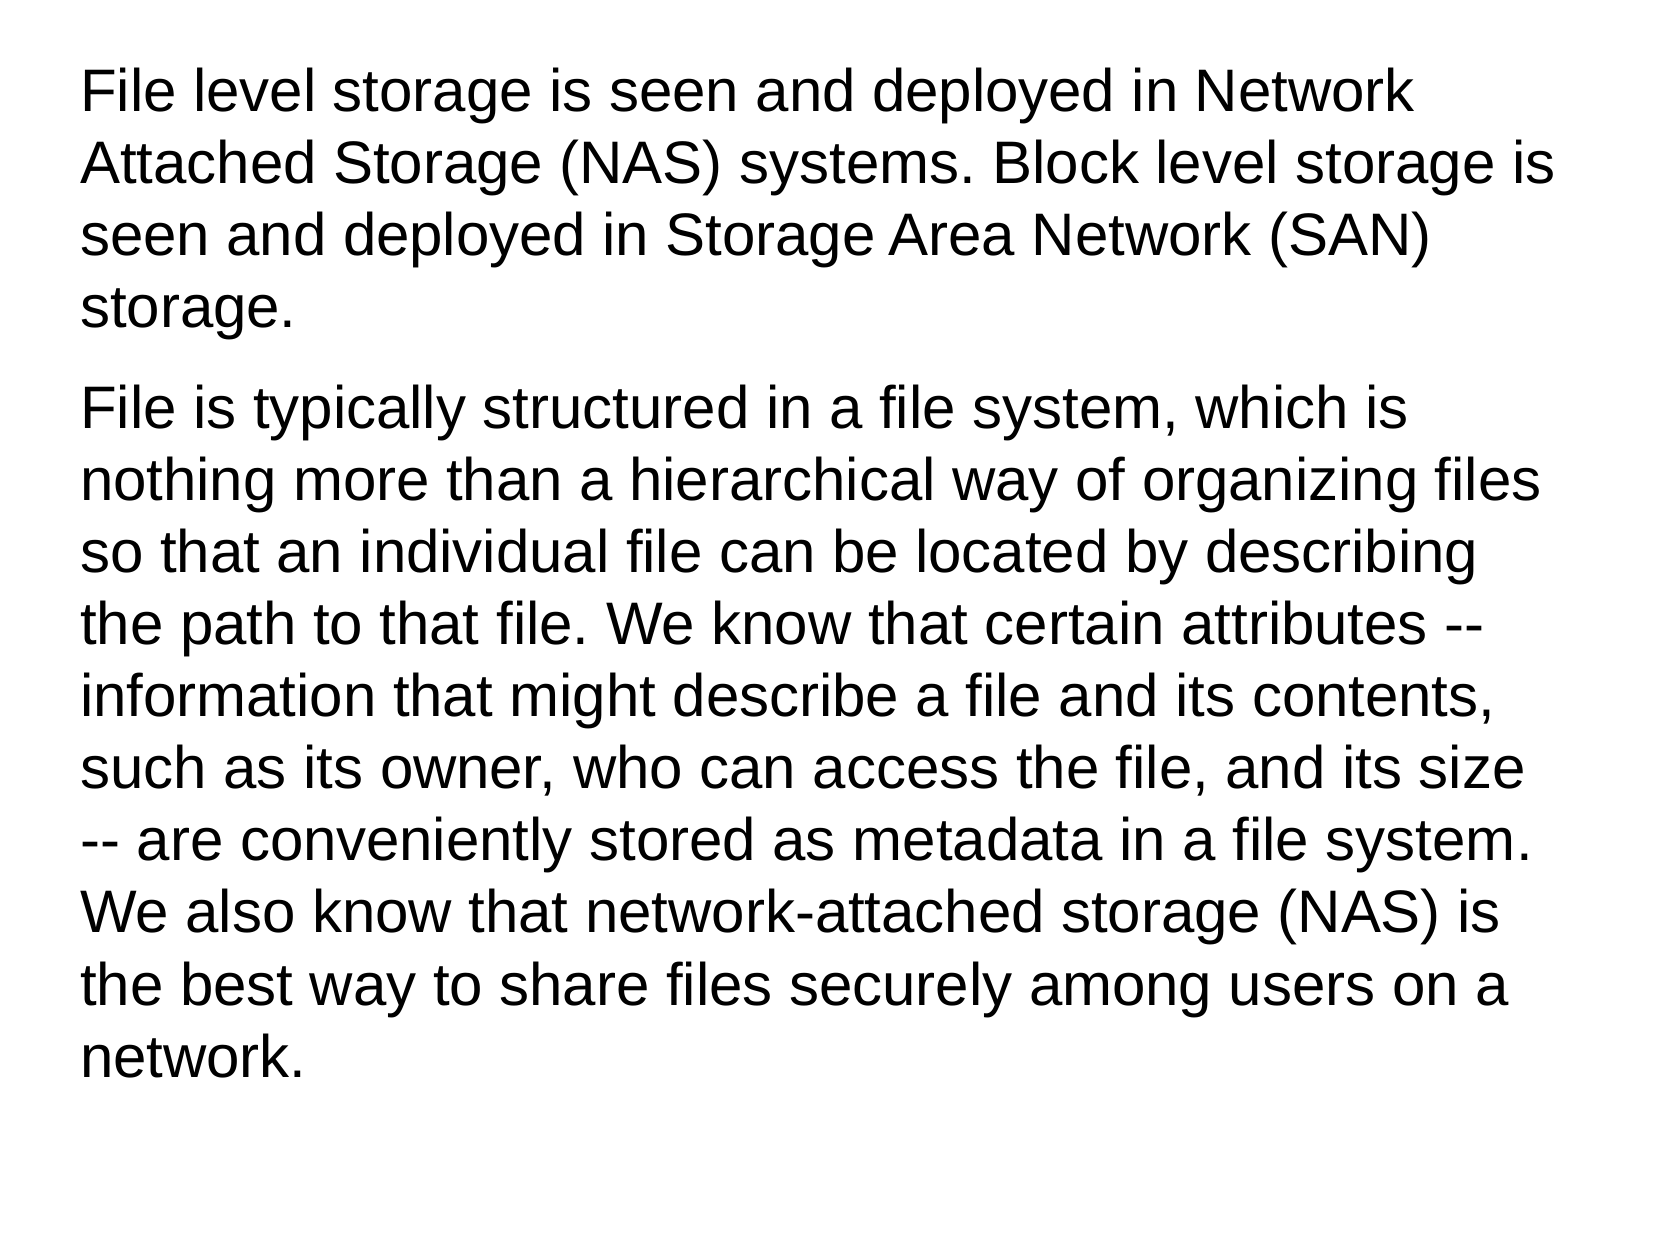

# File level storage is seen and deployed in Network Attached Storage (NAS) systems. Block level storage is seen and deployed in Storage Area Network (SAN) storage.
File is typically structured in a file system, which is nothing more than a hierarchical way of organizing files so that an individual file can be located by describing the path to that file. We know that certain attributes -- information that might describe a file and its contents, such as its owner, who can access the file, and its size -- are conveniently stored as metadata in a file system. We also know that network-attached storage (NAS) is the best way to share files securely among users on a network.